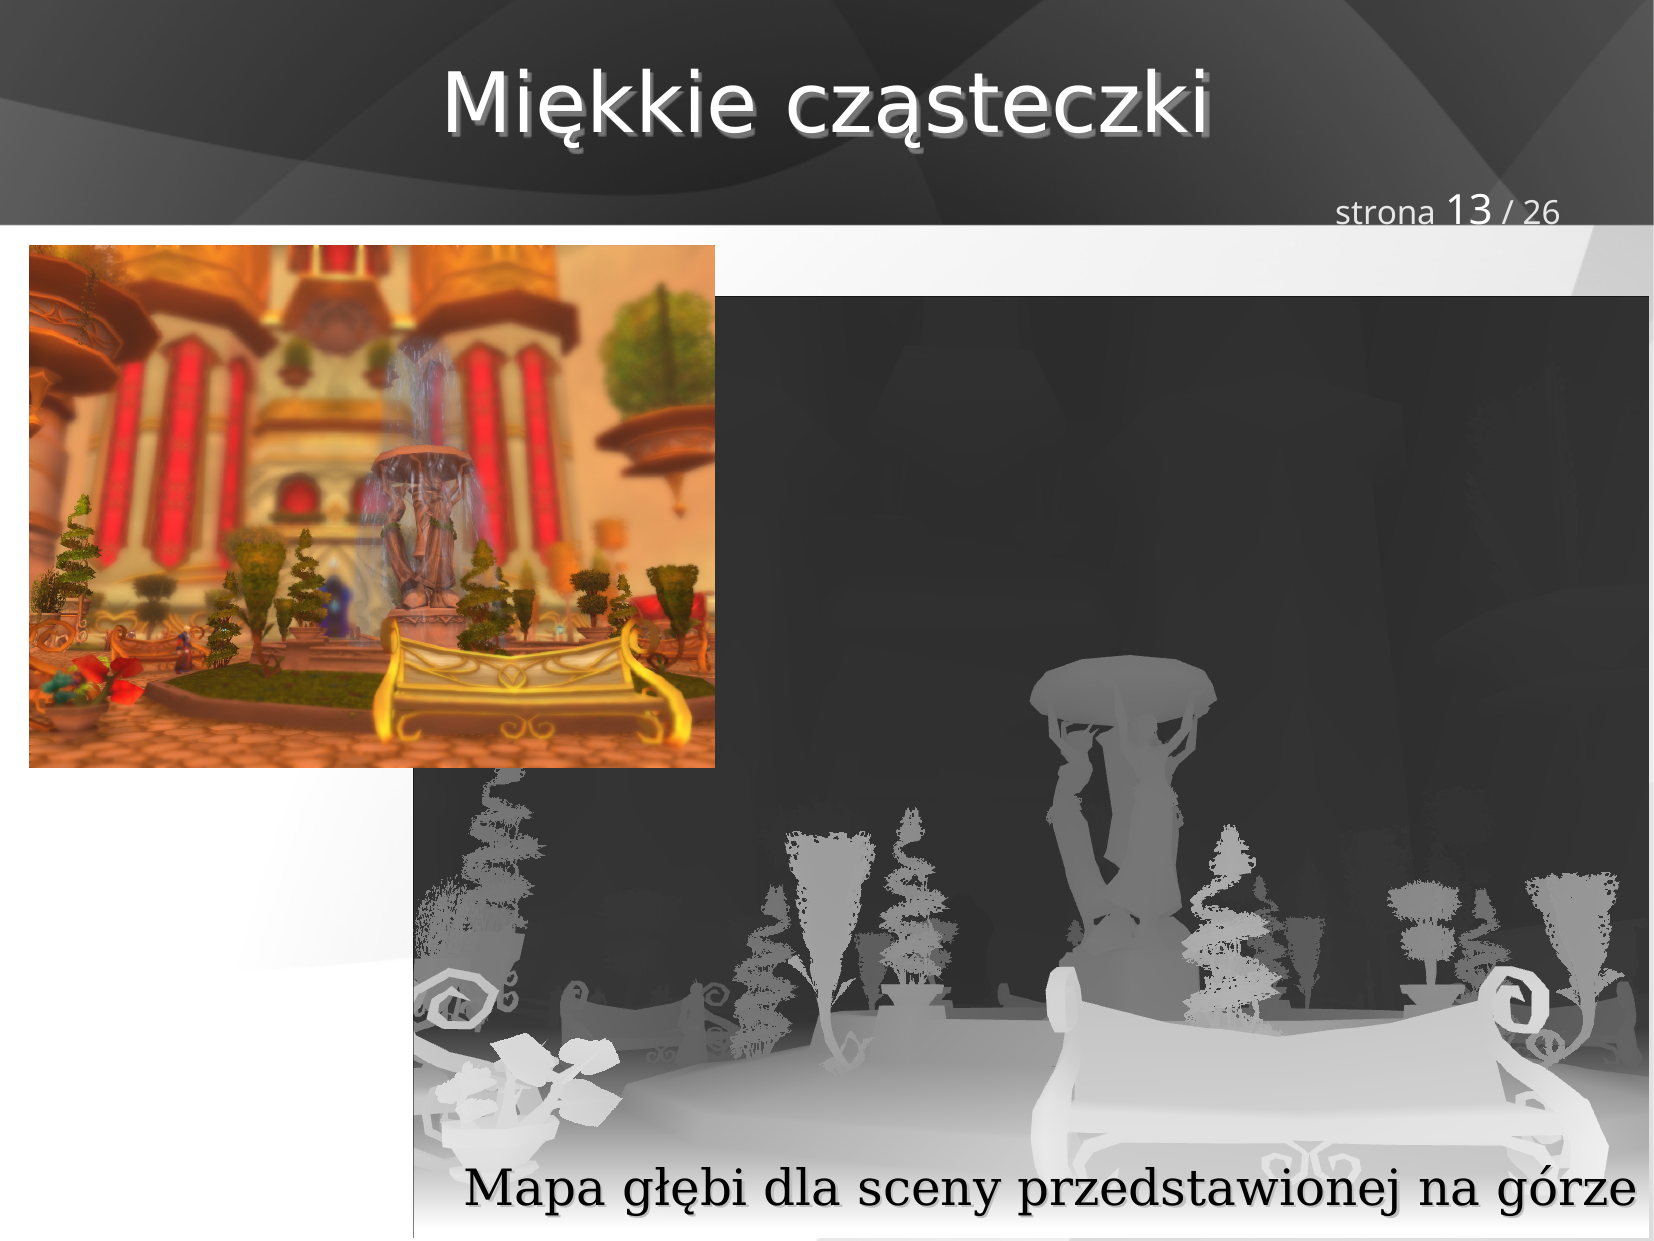

# Miękkie cząsteczki
strona / 26
Mapa głębi dla sceny przedstawionej na górze